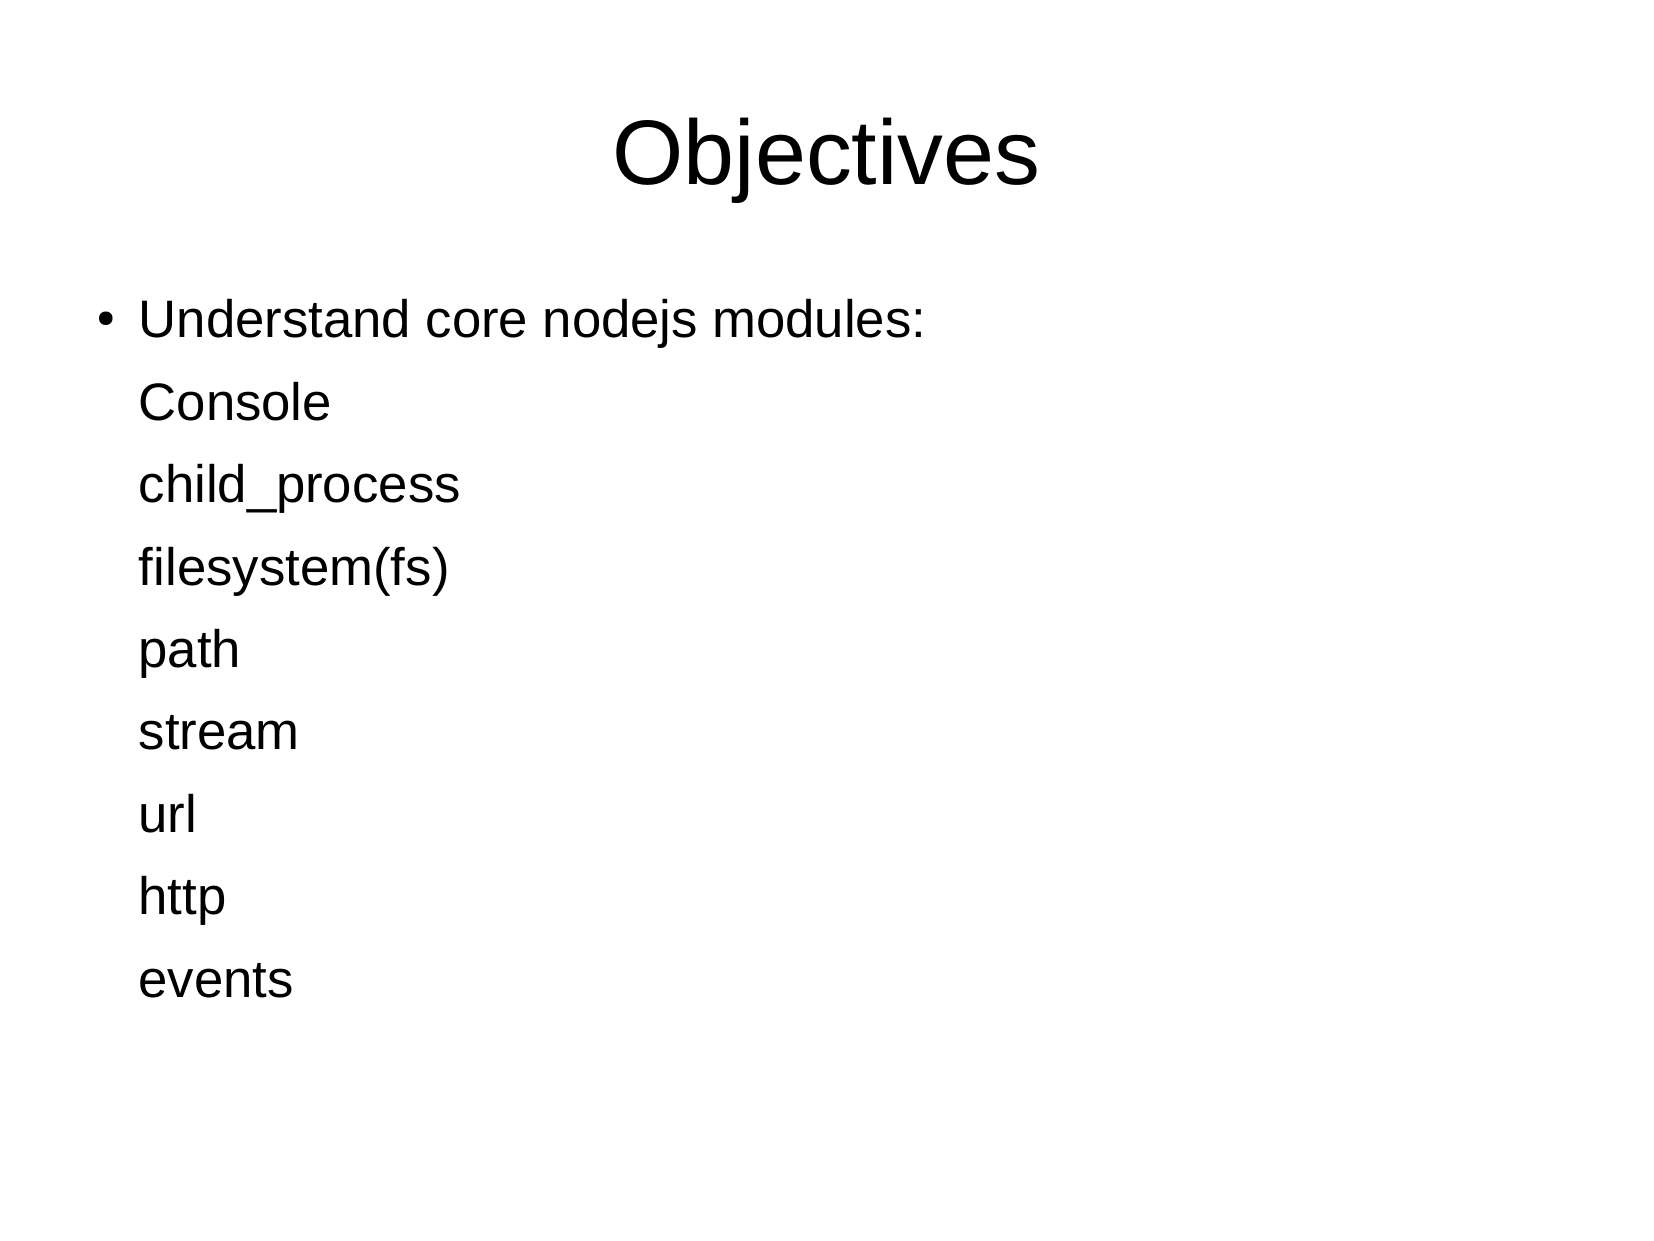

# Objectives
Understand core nodejs modules:
Console
child_process
filesystem(fs)
path
stream
url
http
events